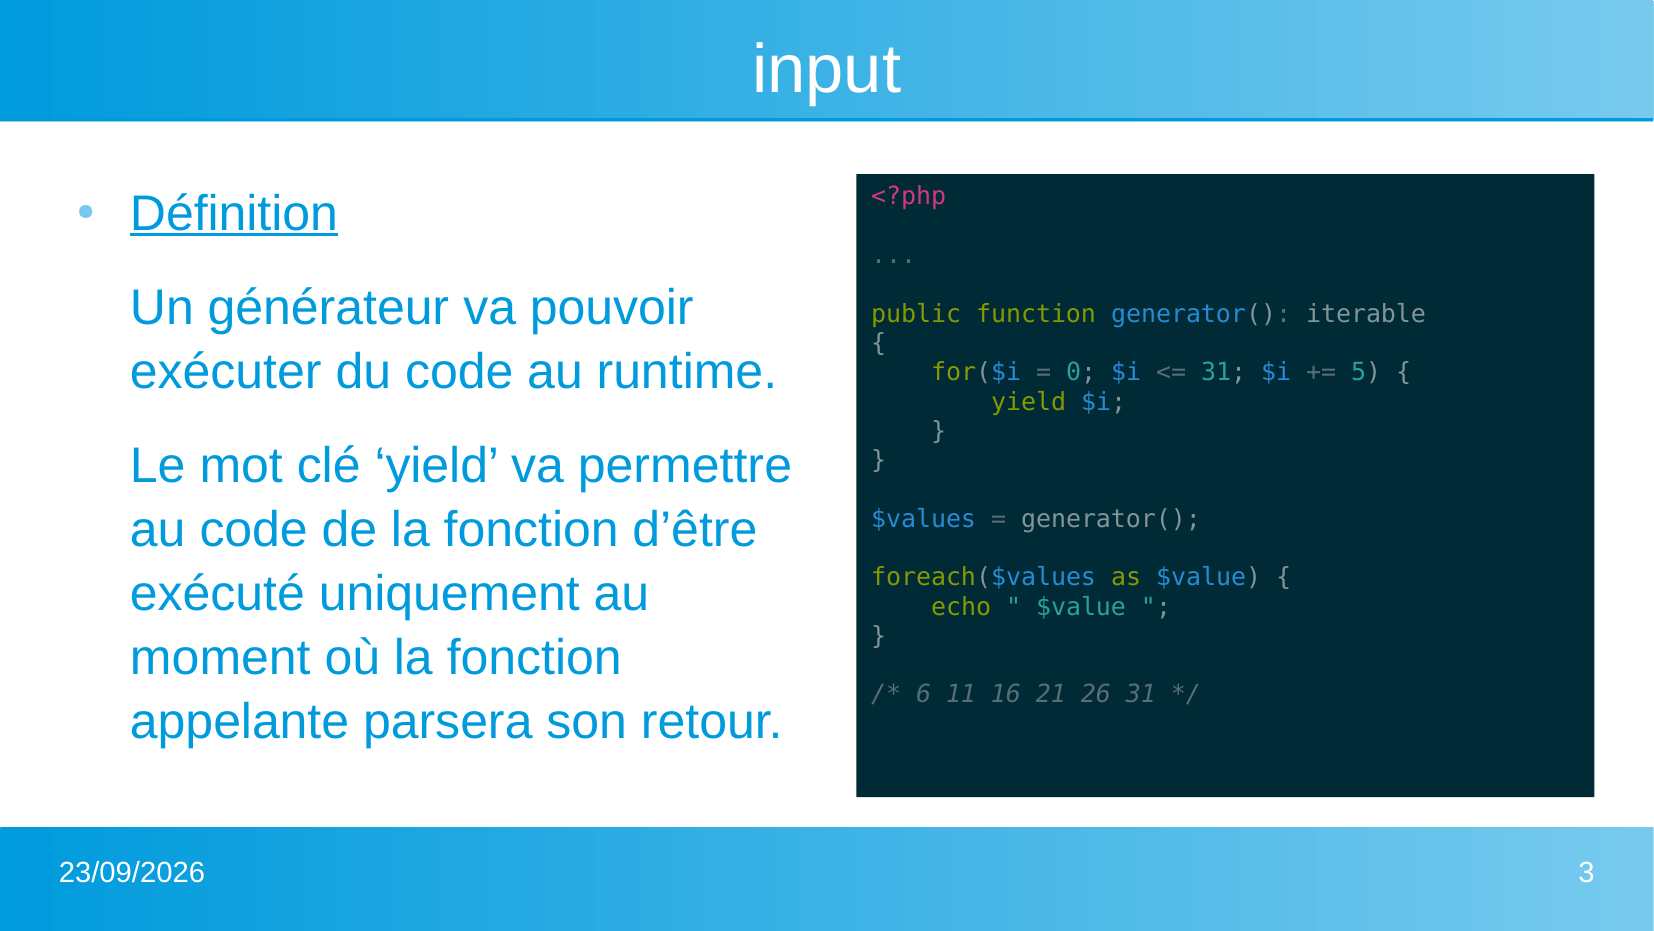

# input
<?php
...
public function generator(): iterable
{
 for($i = 0; $i <= 31; $i += 5) {
 yield $i;
 }
}
$values = generator();
foreach($values as $value) {
 echo " $value ";
}
/* 6 11 16 21 26 31 */
Définition
Un générateur va pouvoir exécuter du code au runtime.
Le mot clé ‘yield’ va permettre au code de la fonction d’être exécuté uniquement au moment où la fonction appelante parsera son retour.
3